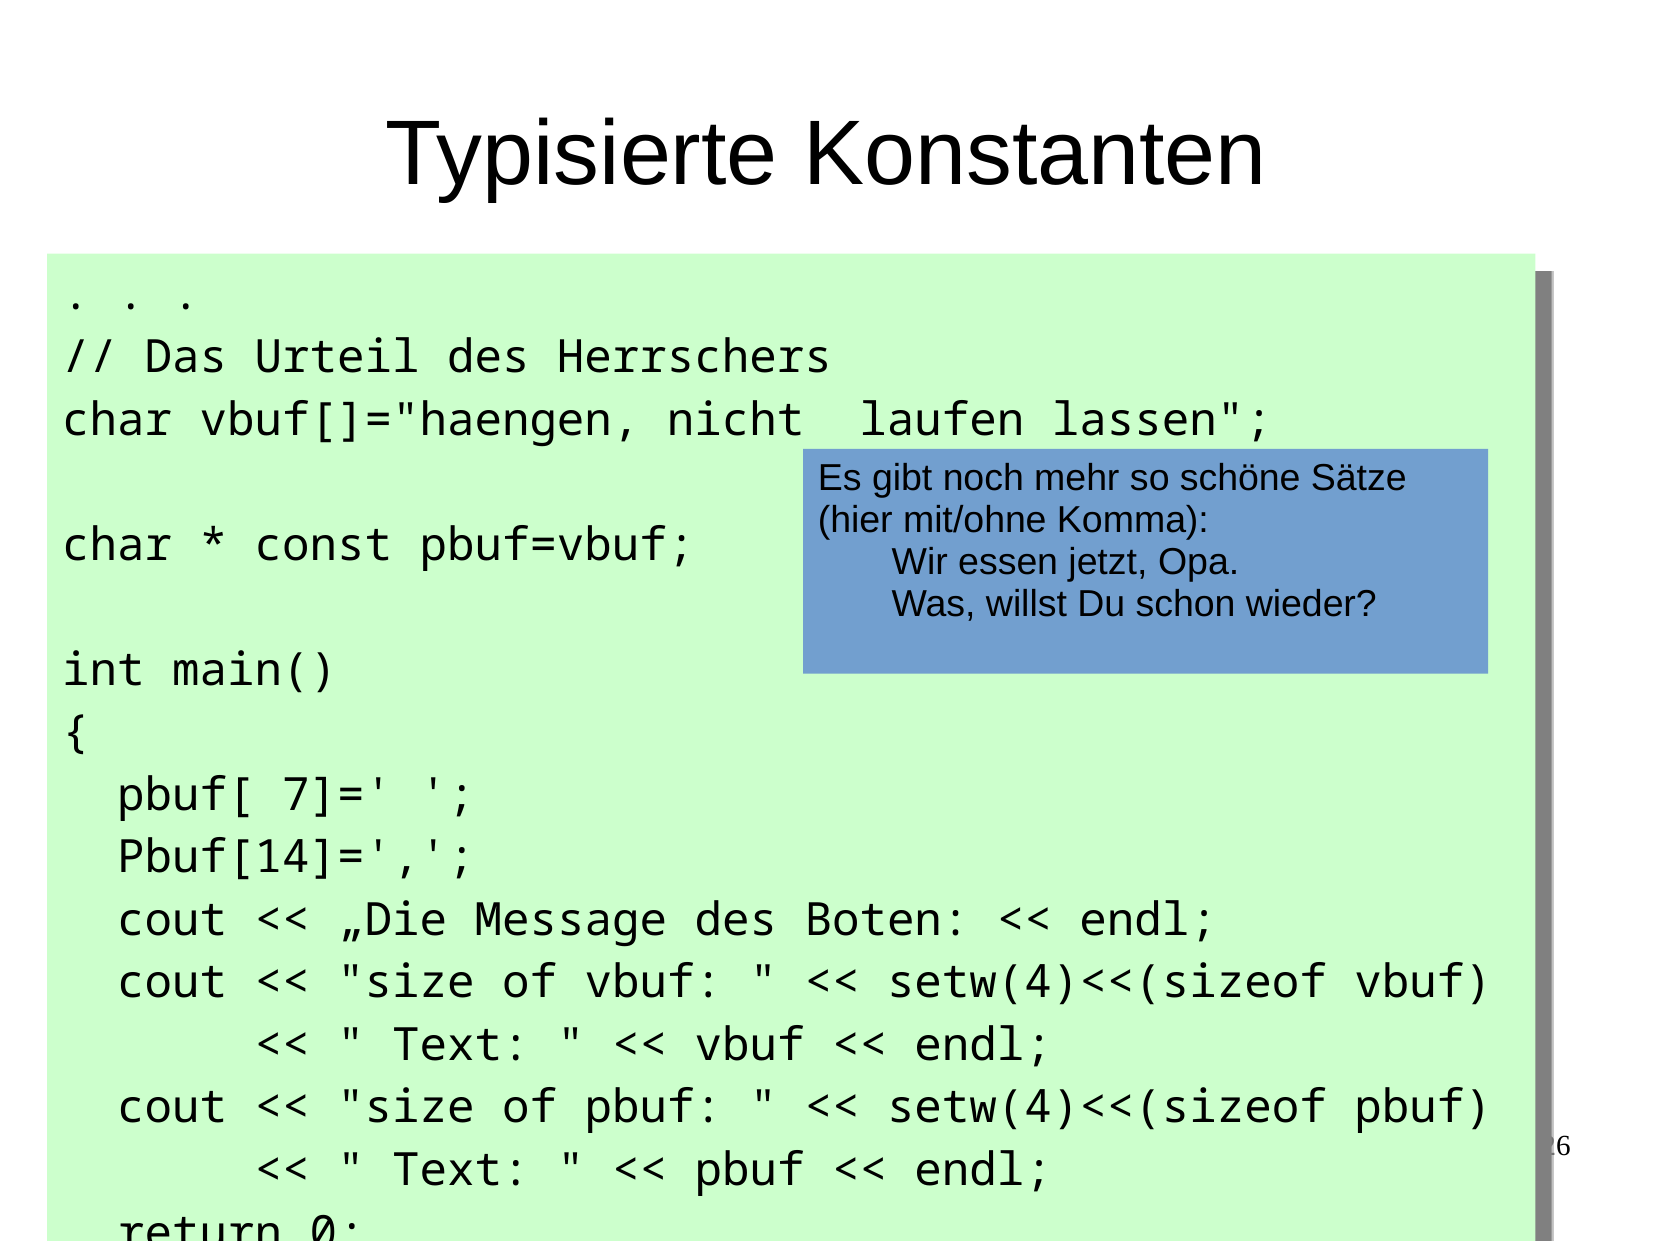

# Typisierte Konstanten
. . .
// Das Urteil des Herrschers
char vbuf[]="haengen, nicht laufen lassen";
char * const pbuf=vbuf;
int main()
{
 pbuf[ 7]=' ';
 Pbuf[14]=',';
 cout << „Die Message des Boten: << endl;
 cout << "size of vbuf: " << setw(4)<<(sizeof vbuf)
 << " Text: " << vbuf << endl;
 cout << "size of pbuf: " << setw(4)<<(sizeof pbuf)
 << " Text: " << pbuf << endl;
 return 0;
}
Es gibt noch mehr so schöne Sätze (hier mit/ohne Komma):
	Wir essen jetzt, Opa.
	Was, willst Du schon wieder?
26